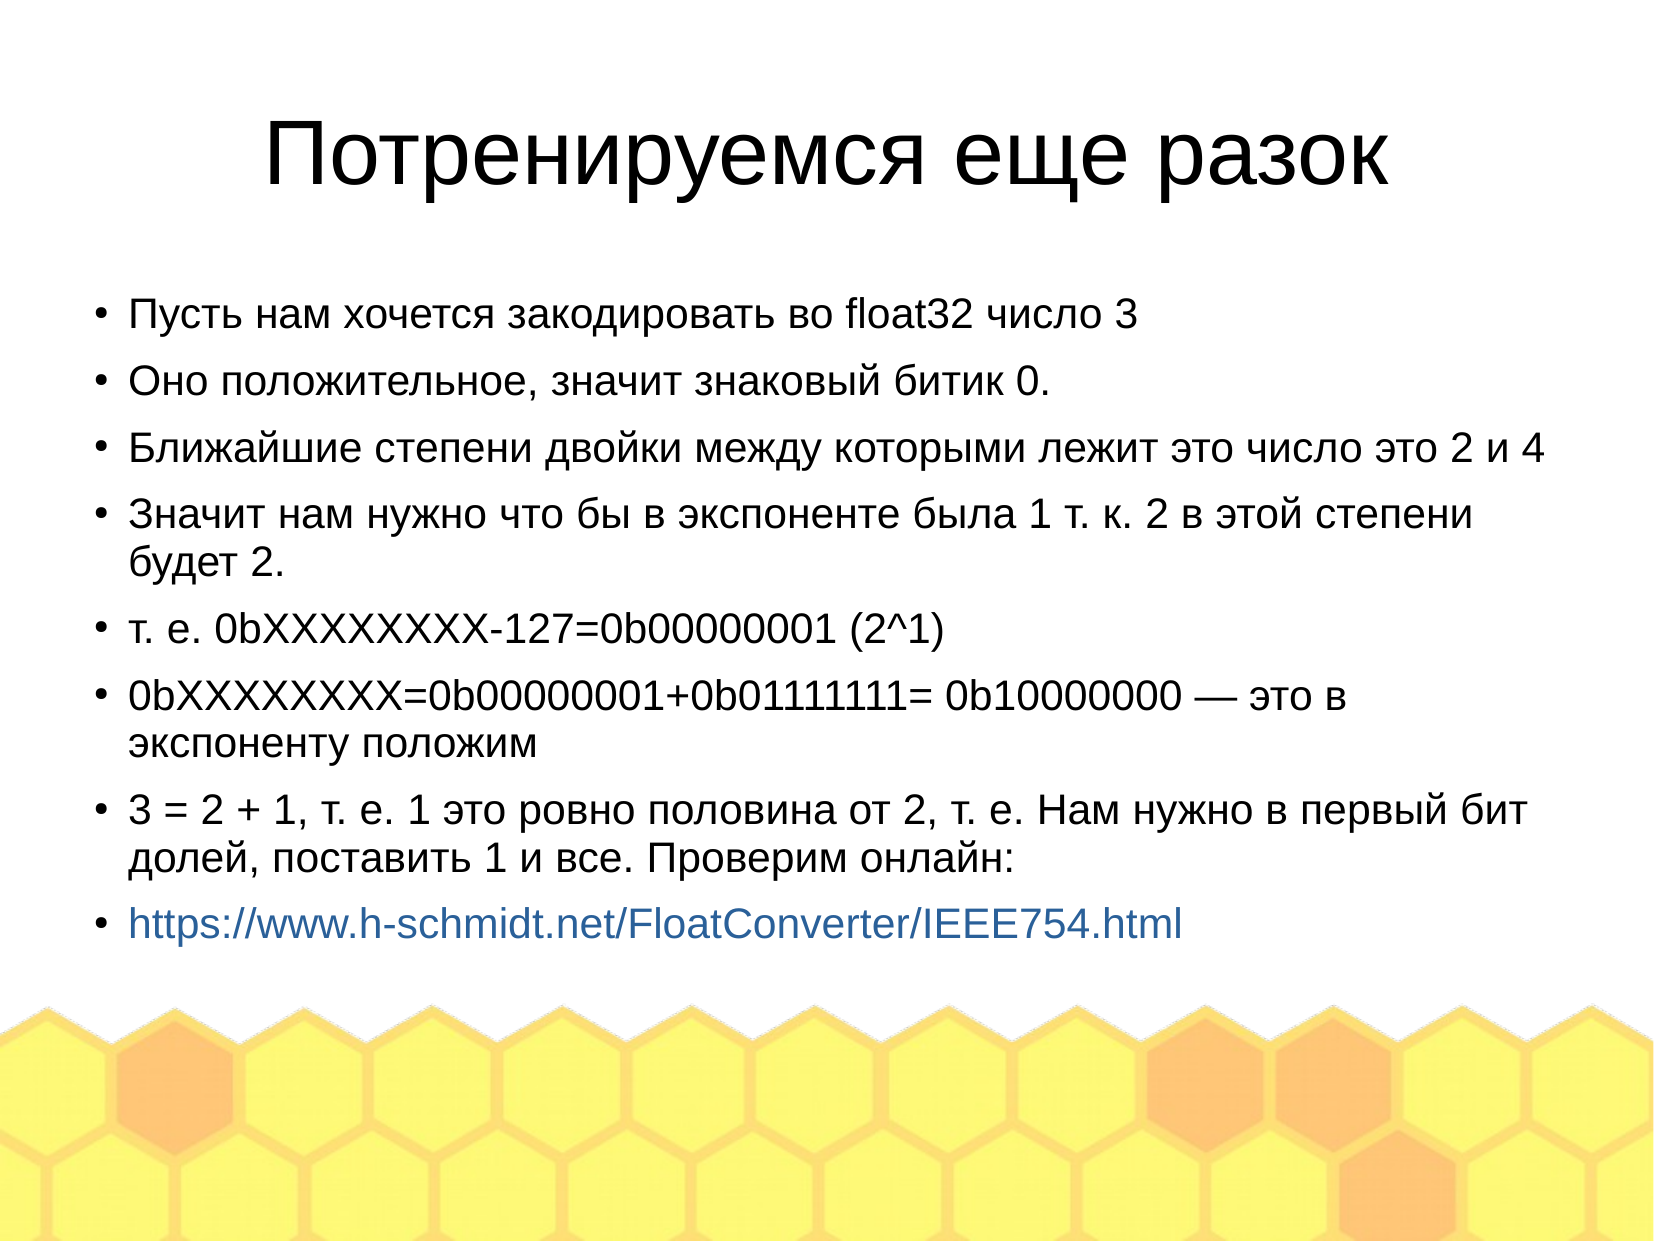

# Потренируемся еще разок
Пусть нам хочется закодировать во float32 число 3
Оно положительное, значит знаковый битик 0.
Ближайшие степени двойки между которыми лежит это число это 2 и 4
Значит нам нужно что бы в экспоненте была 1 т. к. 2 в этой степени будет 2.
т. е. 0bXXXXXXXX-127=0b00000001 (2^1)
0bXXXXXXXX=0b00000001+0b01111111= 0b10000000 — это в экспоненту положим
3 = 2 + 1, т. е. 1 это ровно половина от 2, т. е. Нам нужно в первый бит долей, поставить 1 и все. Проверим онлайн:
https://www.h-schmidt.net/FloatConverter/IEEE754.html